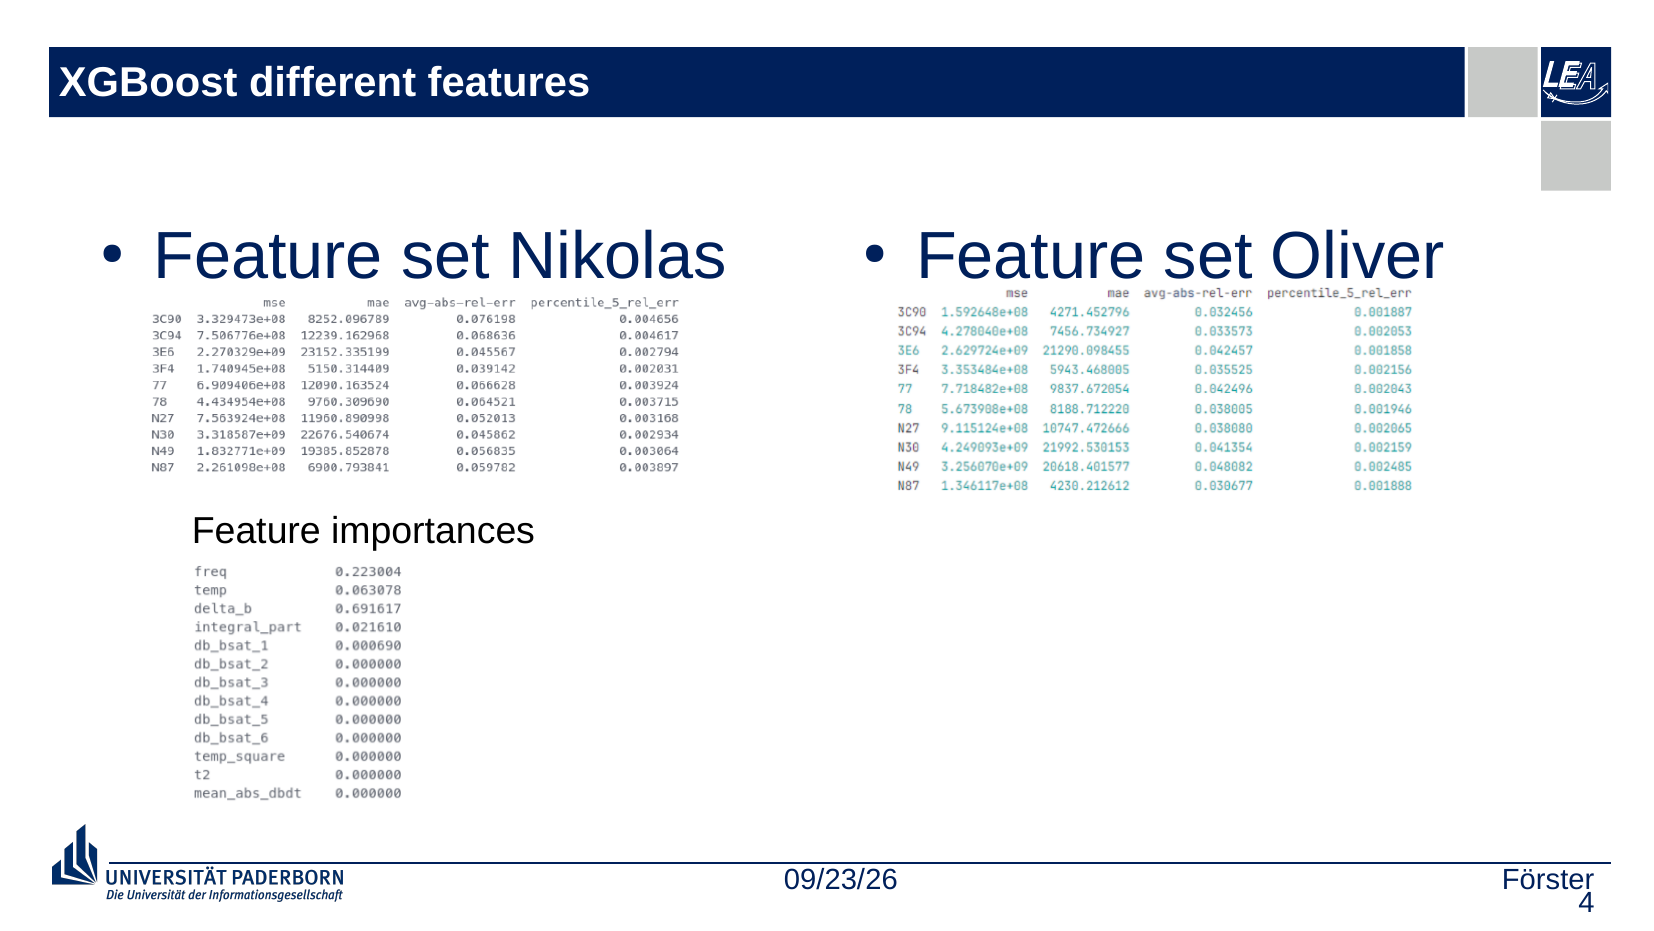

# XGBoost different features
Feature set Nikolas
Feature set Oliver
Feature importances
Förster
4